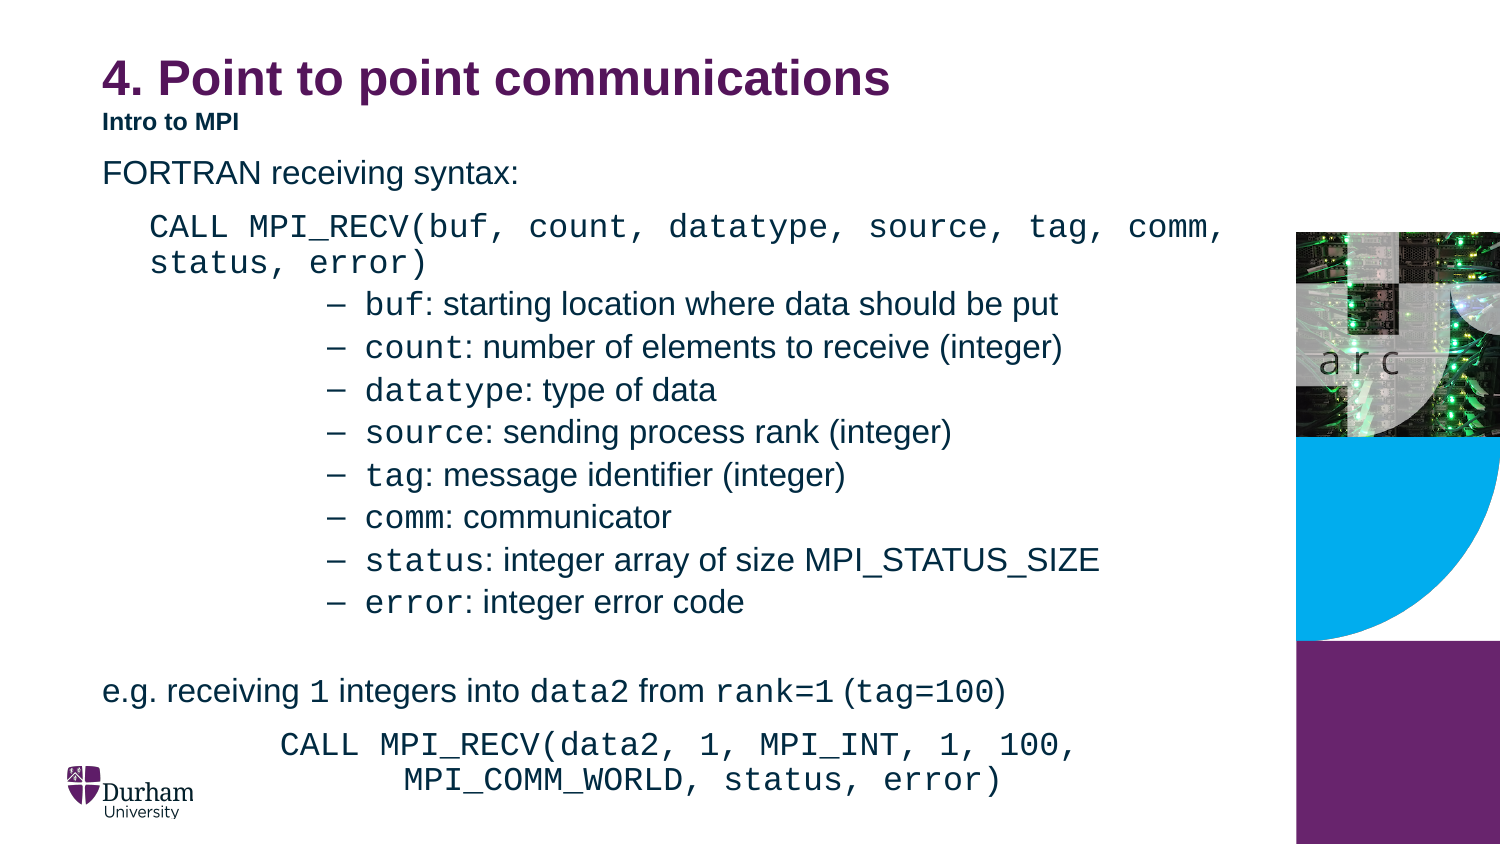

# 4. Point to point communications Intro to MPI
FORTRAN receiving syntax:
	CALL MPI_RECV(buf, count, datatype, source, tag, comm, status, error)
buf: starting location where data should be put
count: number of elements to receive (integer)
datatype: type of data
source: sending process rank (integer)
tag: message identifier (integer)
comm: communicator
status: integer array of size MPI_STATUS_SIZE
error: integer error code
e.g. receiving 1 integers into data2 from rank=1 (tag=100)
CALL MPI_RECV(data2, 1, MPI_INT, 1, 100,
MPI_COMM_WORLD, status, error)